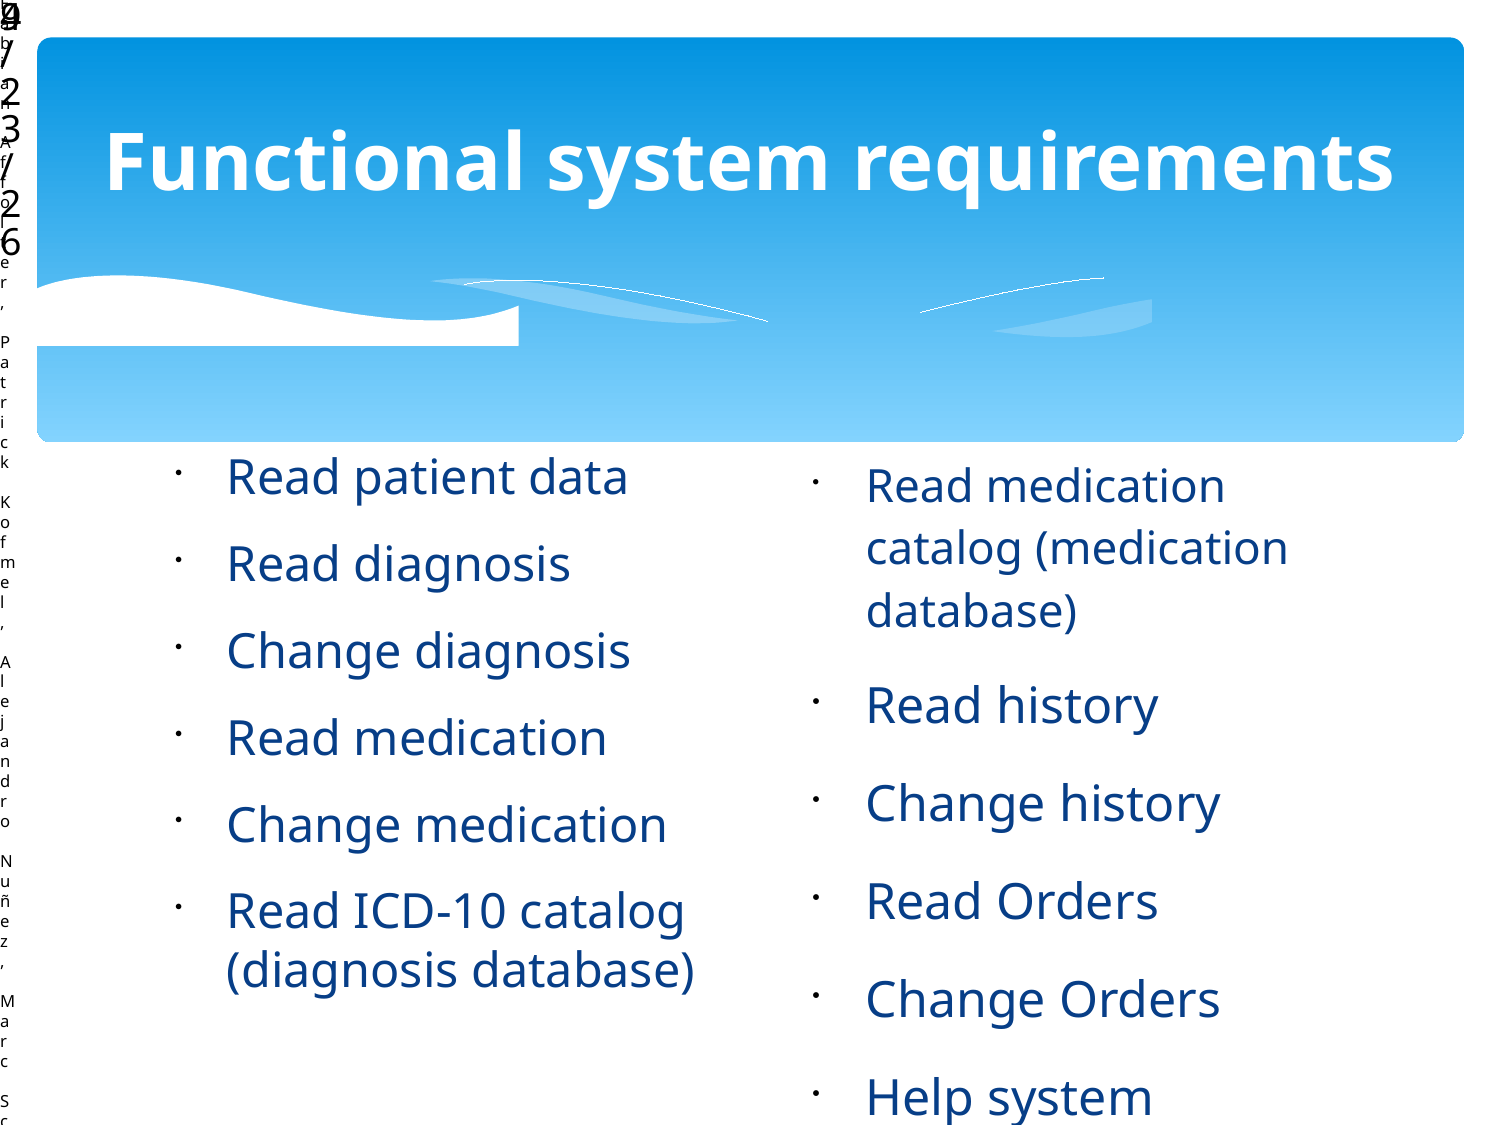

Fabian Affolter, Patrick Kofmel, Alejandro Nuñez, Marc Schärer, Arthur van Ommen
Functional system requirements
#
Read patient data
Read diagnosis
Change diagnosis
Read medication
Change medication
Read ICD-10 catalog (diagnosis database)
Read medication catalog (medication database)
Read history
Change history
Read Orders
Change Orders
Help system